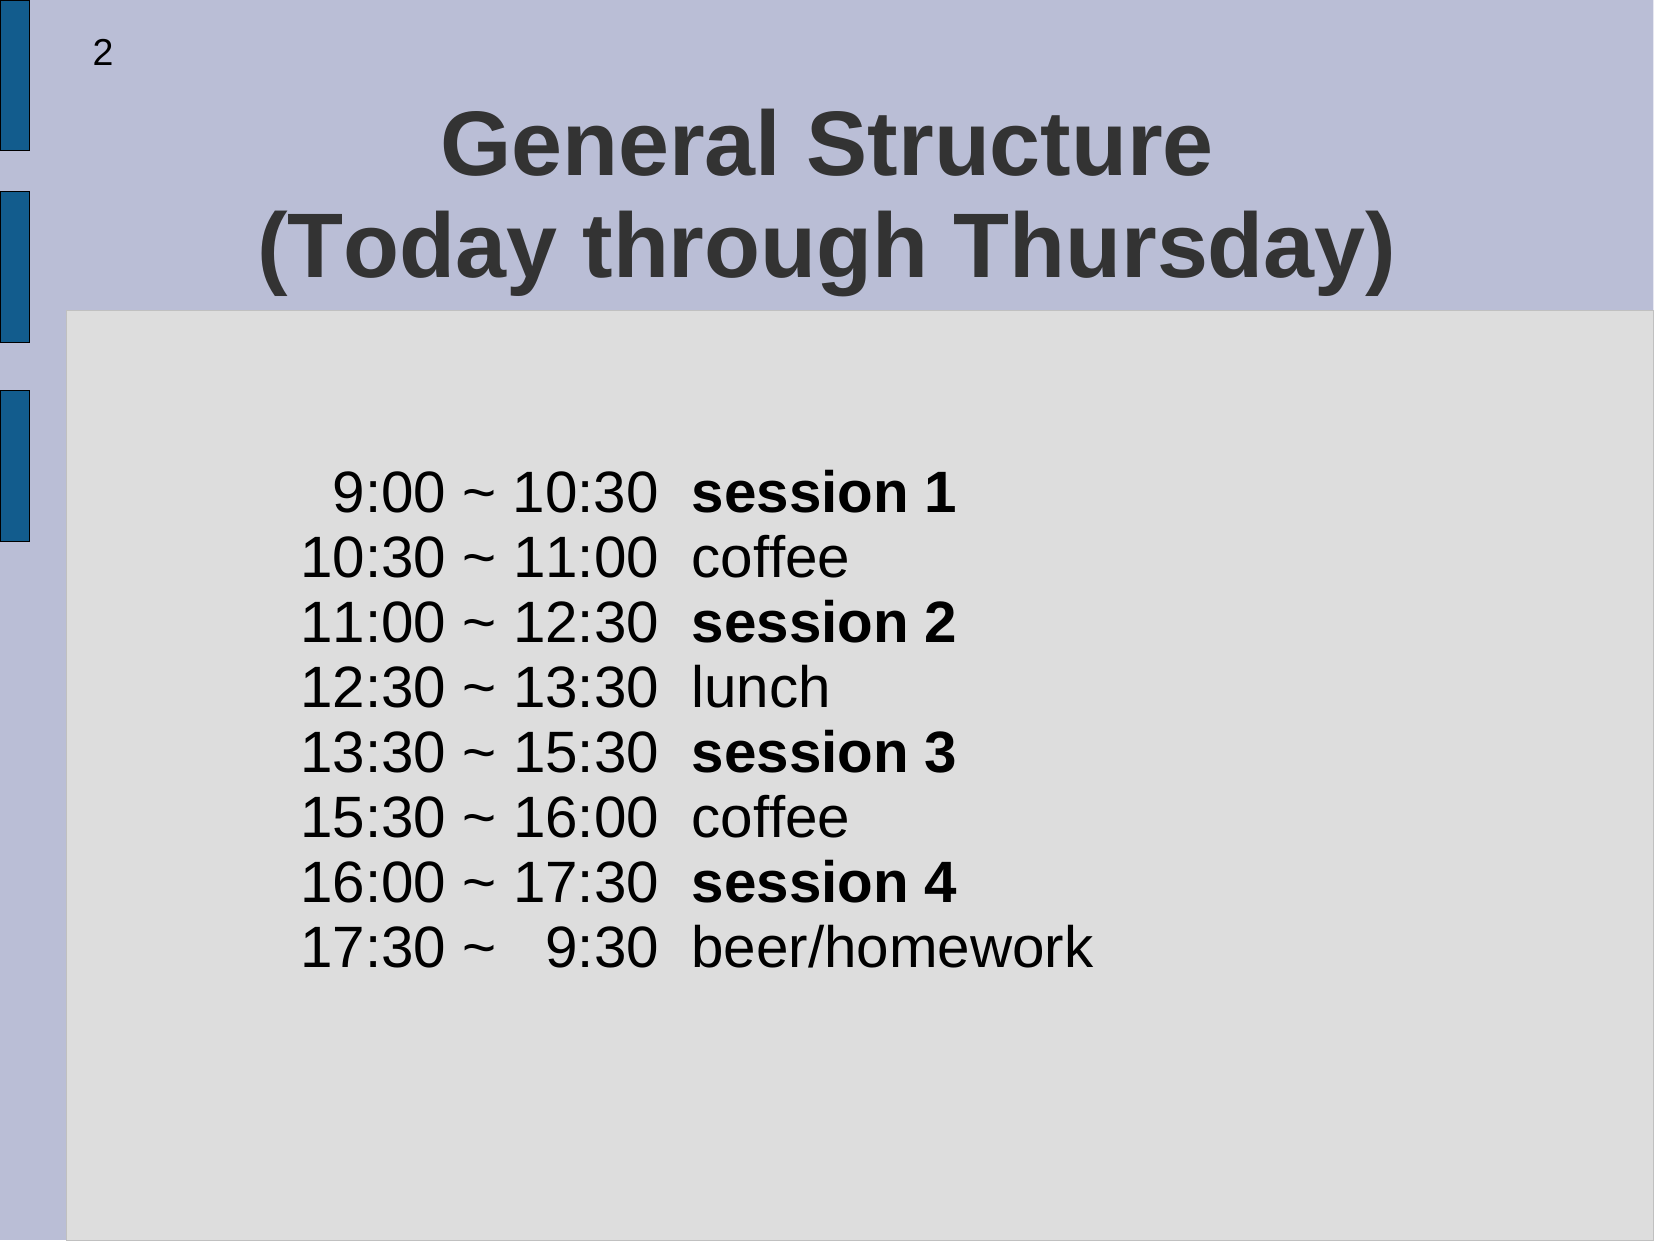

# General Structure (Today through Thursday)
 9:00 ~ 10:30 session 1
10:30 ~ 11:00 coffee
11:00 ~ 12:30 session 2
12:30 ~ 13:30 lunch
13:30 ~ 15:30 session 3
15:30 ~ 16:00 coffee
16:00 ~ 17:30 session 4
17:30 ~ 9:30 beer/homework